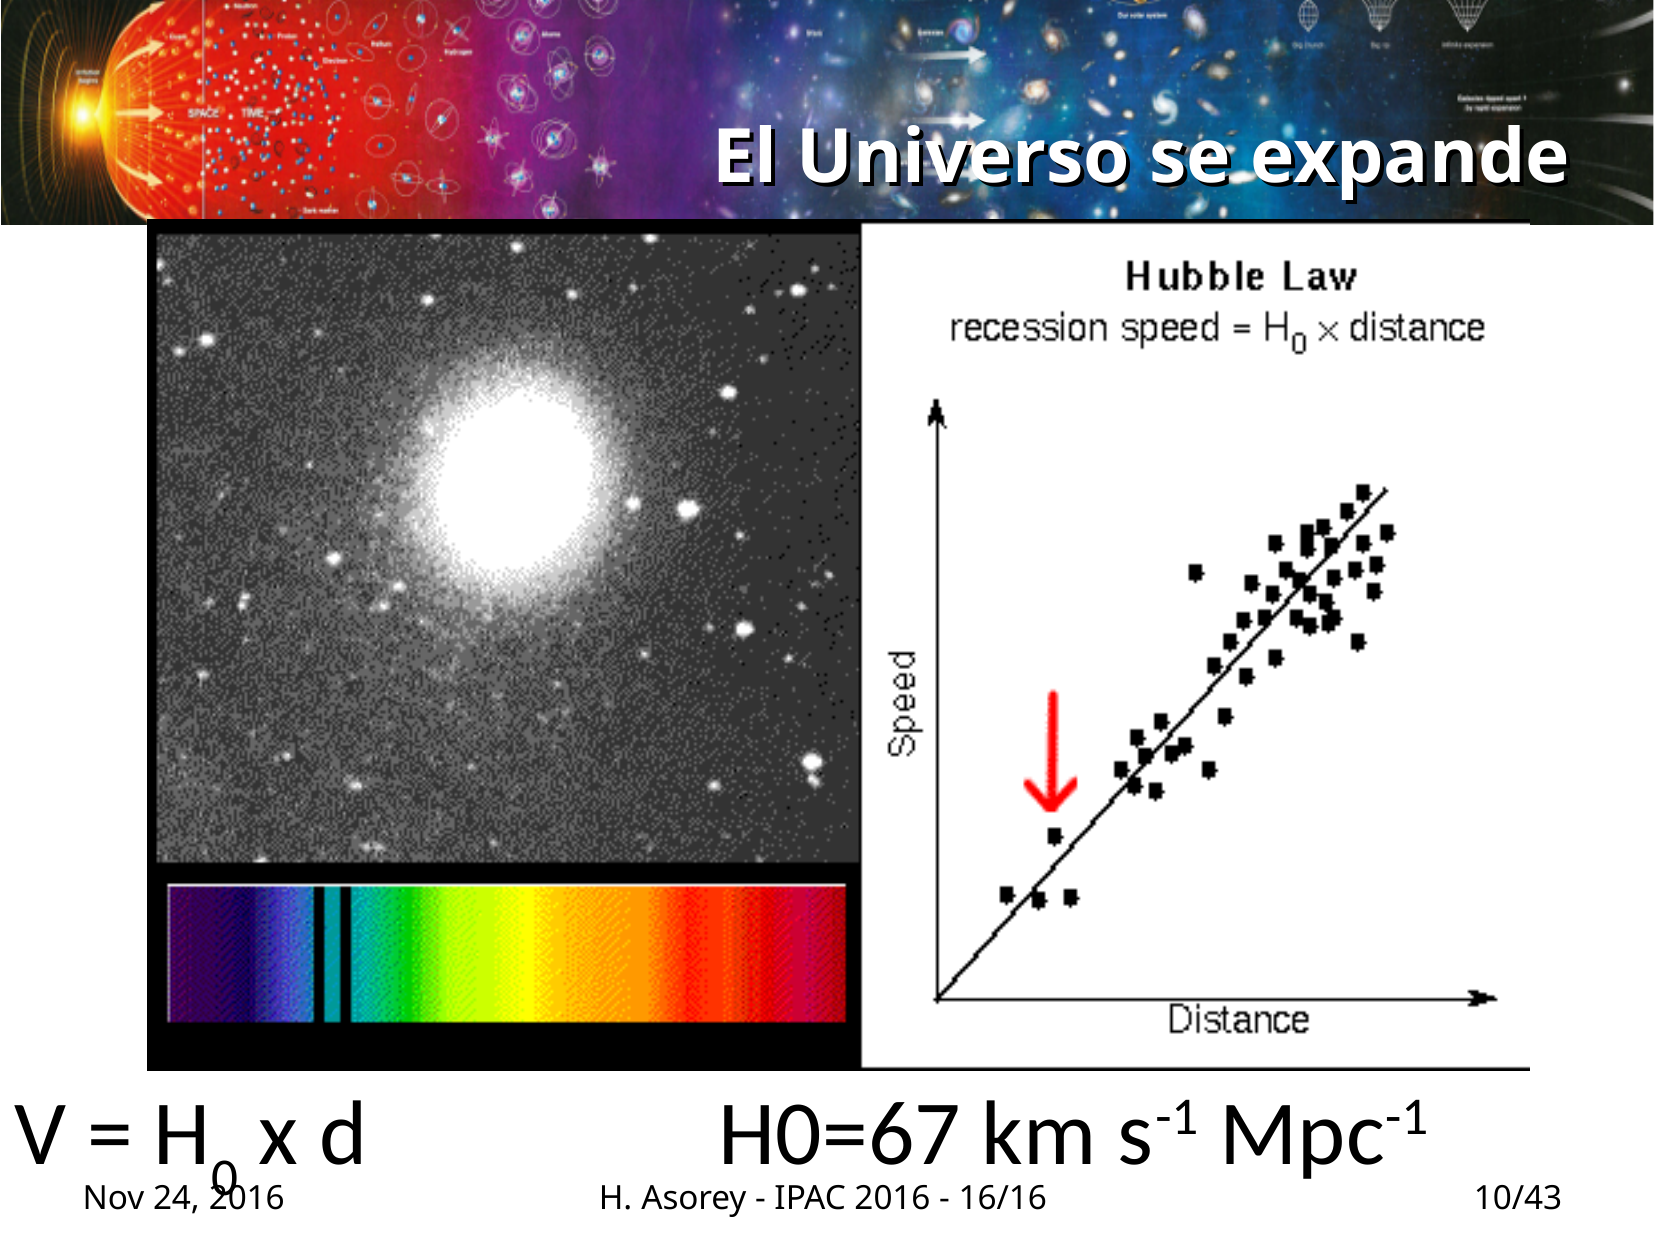

# El Universo se expande
V = H0 x d H0=67 km s-1 Mpc-1
Nov 24, 2016
H. Asorey - IPAC 2016 - 16/16
10